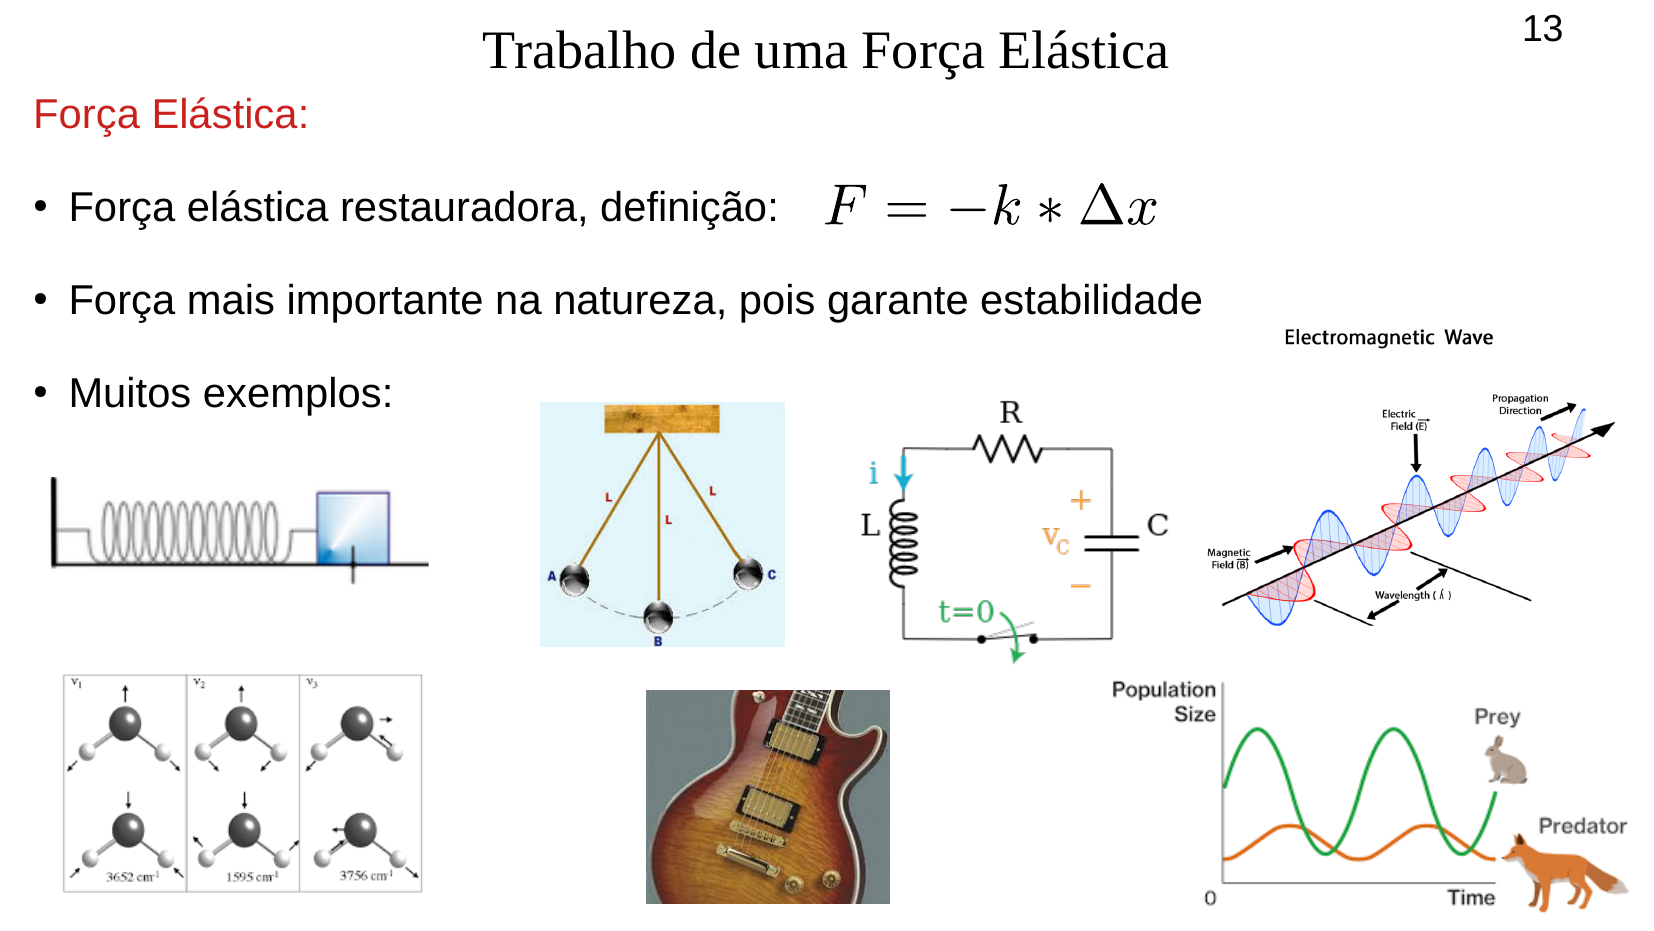

Trabalho de uma Força Elástica
Força Elástica:
Força elástica restauradora, definição:
Força mais importante na natureza, pois garante estabilidade
Muitos exemplos: